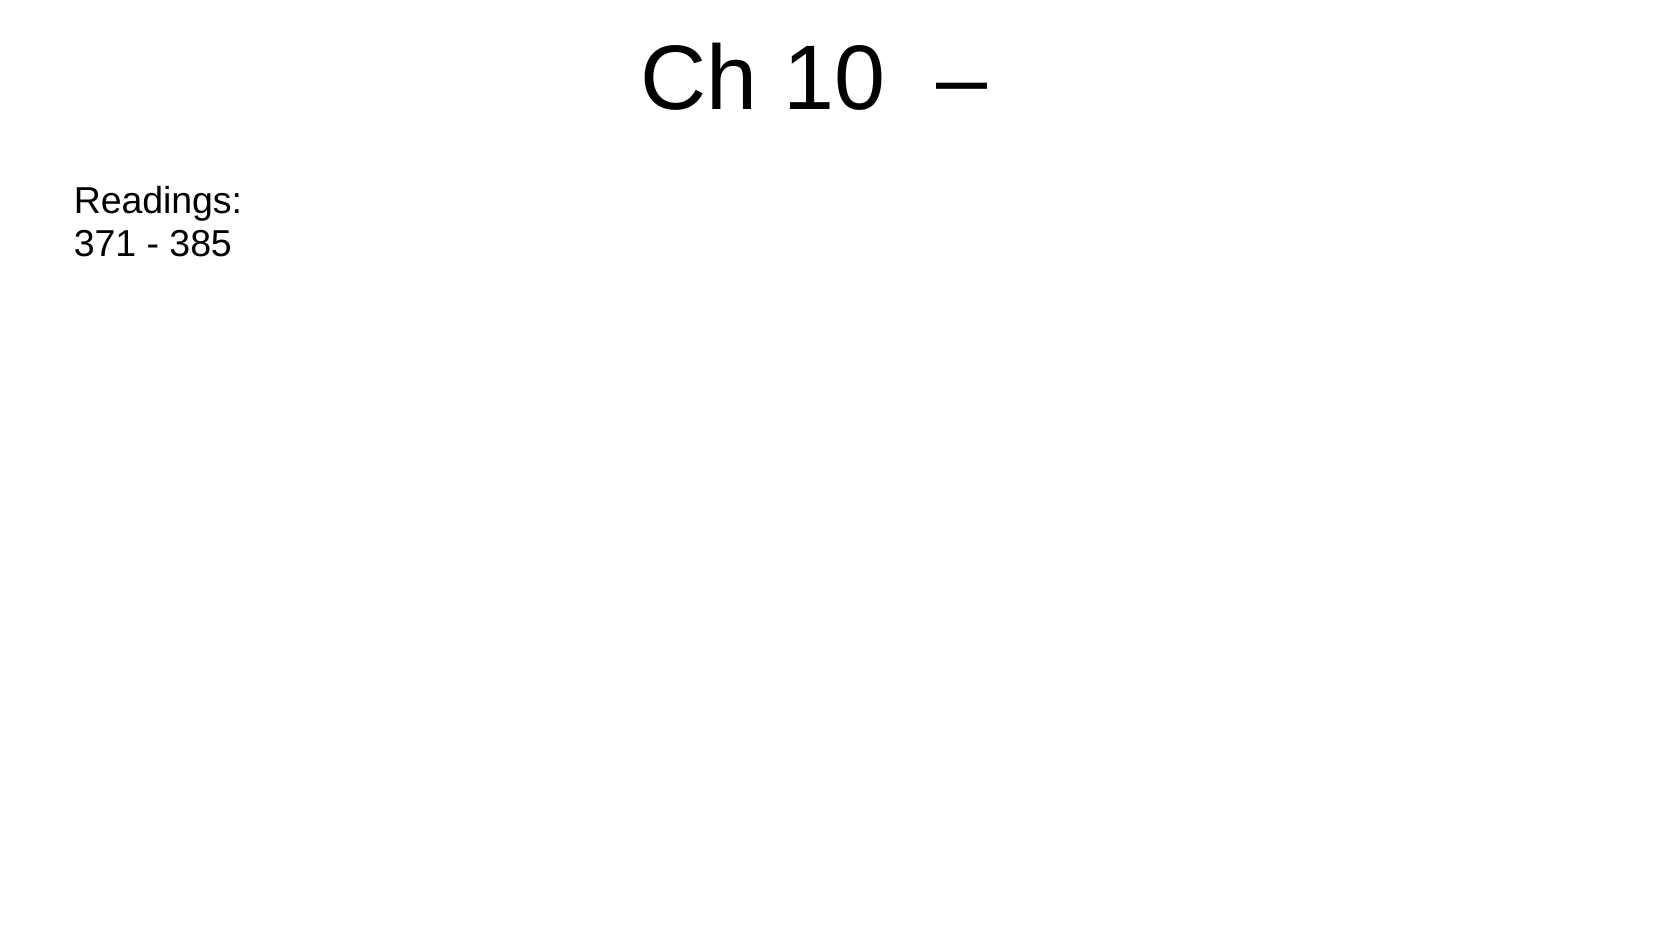

# Ch 10 –
Readings:
371 - 385